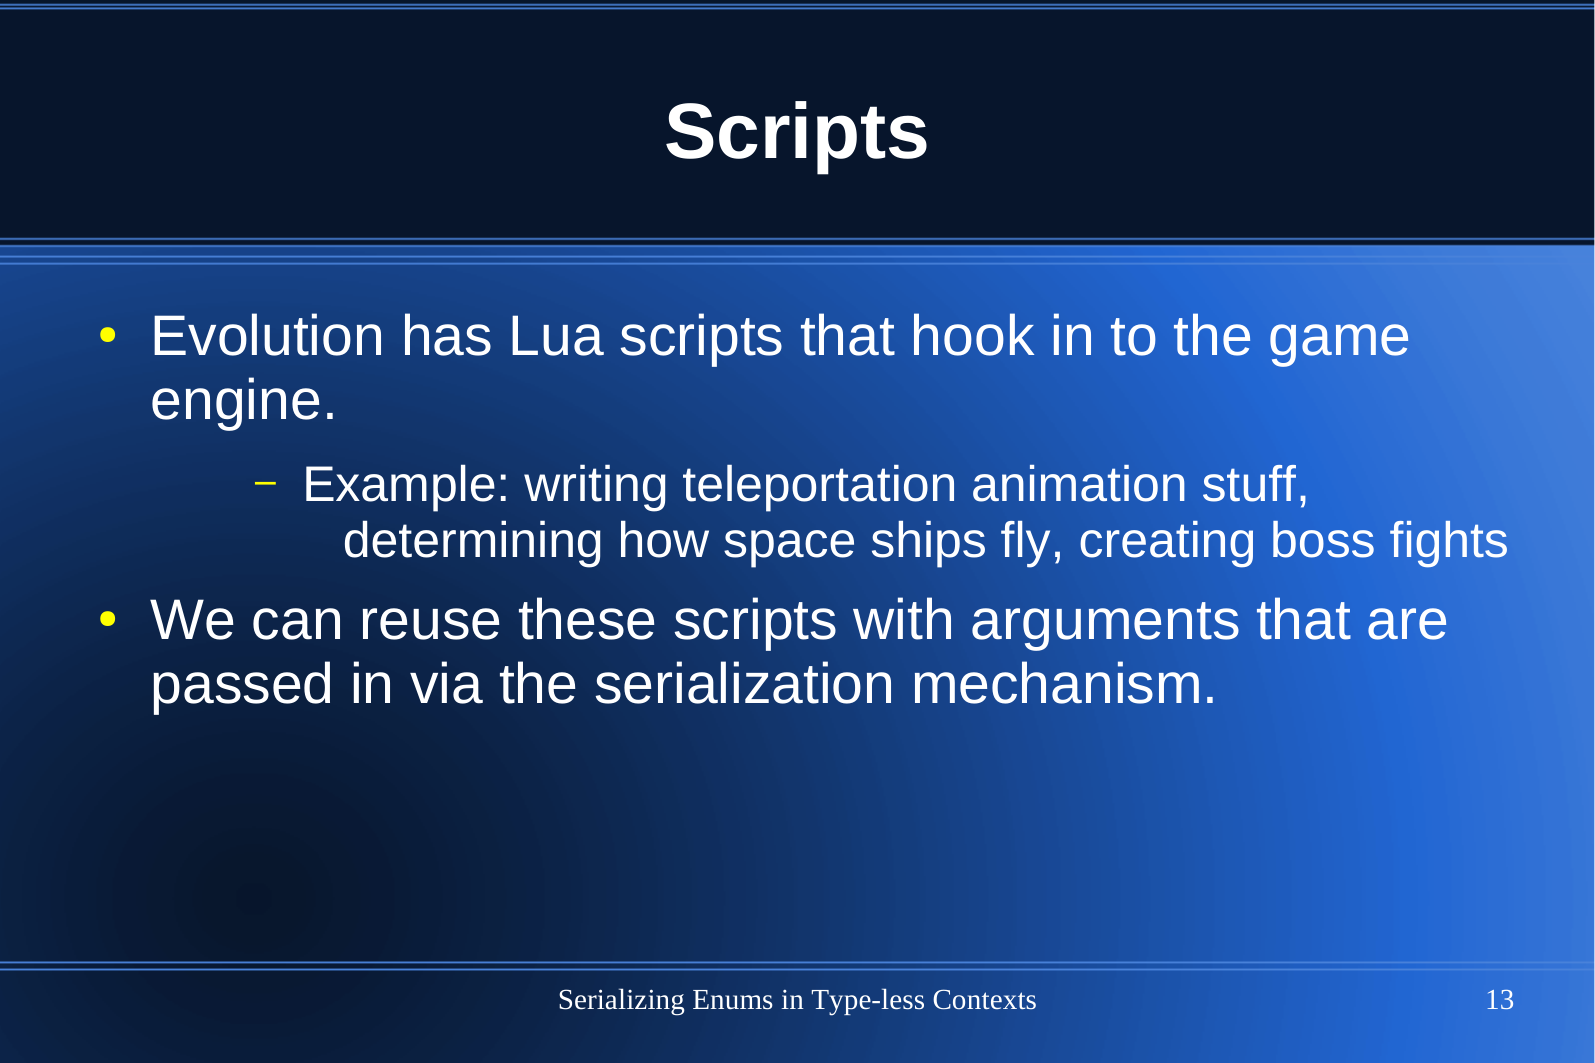

# Scripts
Evolution has Lua scripts that hook in to the game engine.
Example: writing teleportation animation stuff, determining how space ships fly, creating boss fights
We can reuse these scripts with arguments that are passed in via the serialization mechanism.
Serializing Enums in Type-less Contexts
13